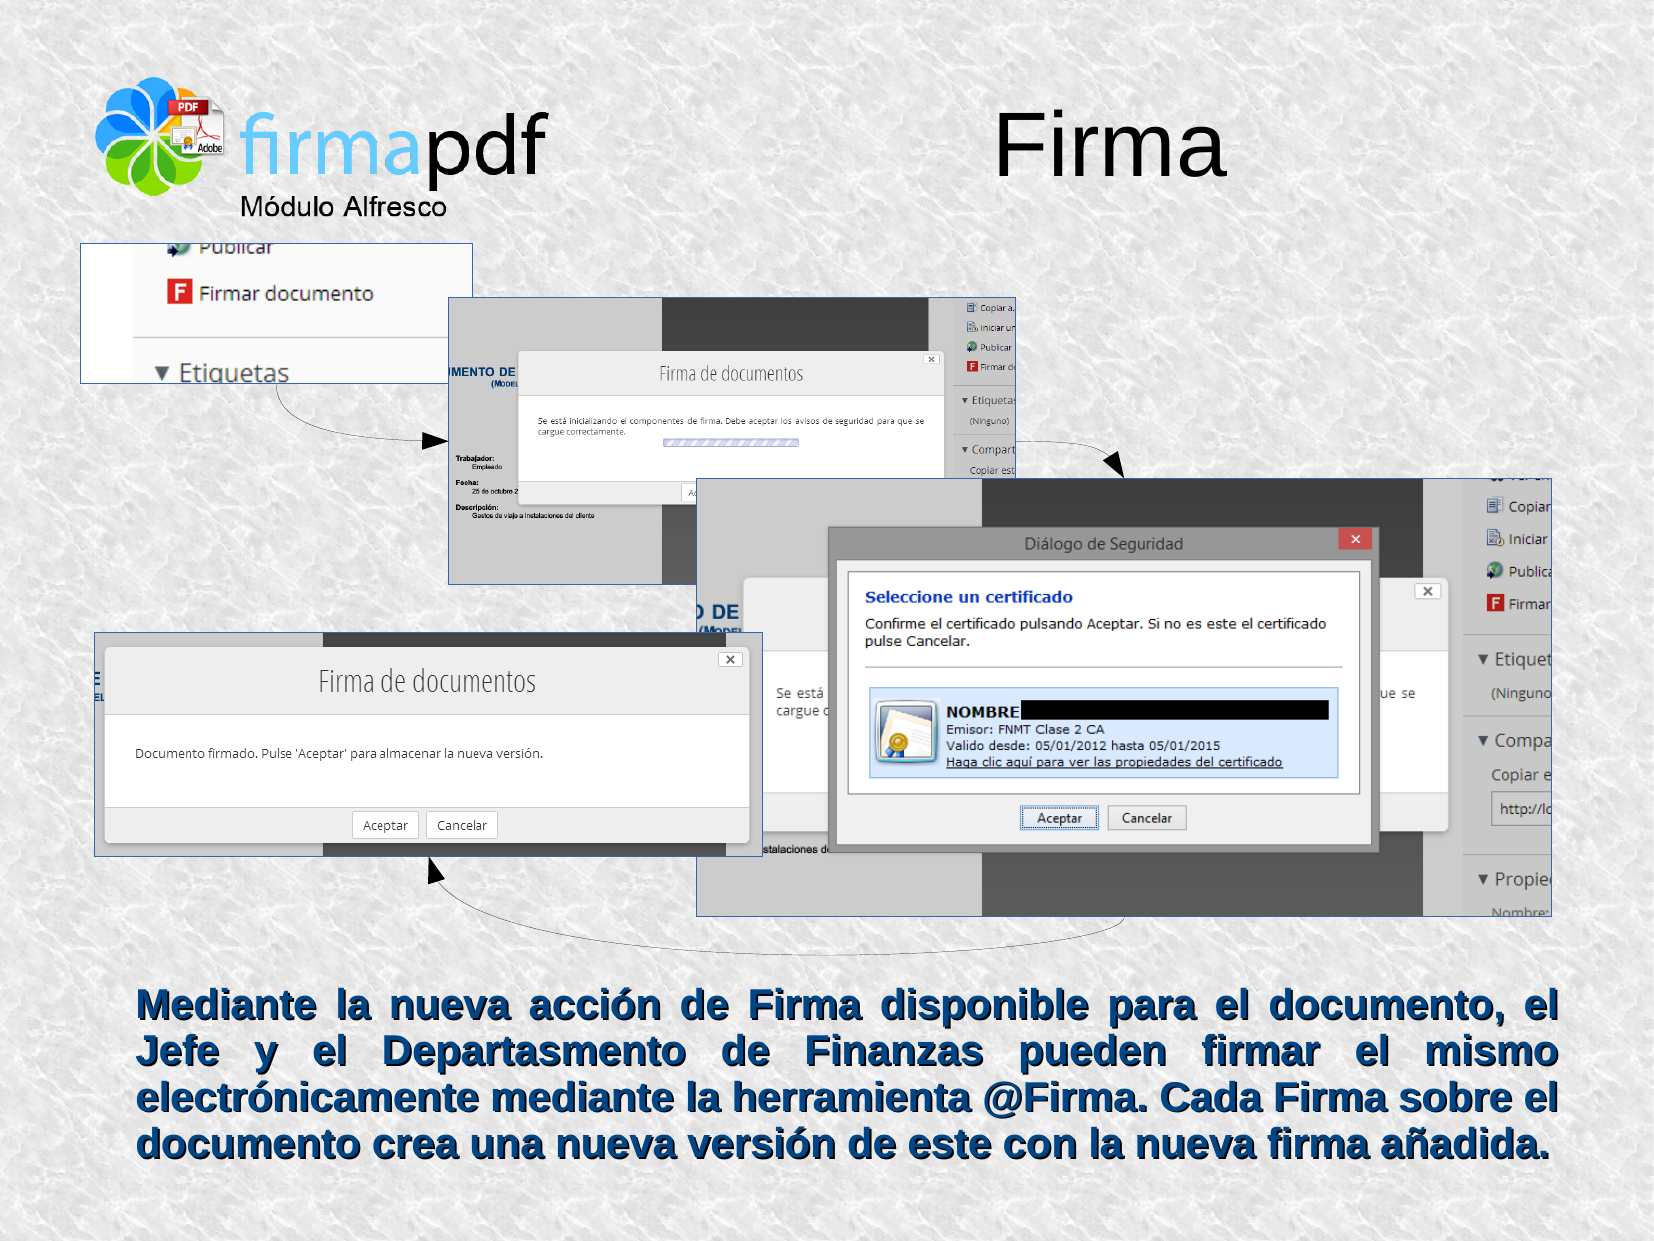

Firma
# Mediante la nueva acción de Firma disponible para el documento, el Jefe y el Departasmento de Finanzas pueden firmar el mismo electrónicamente mediante la herramienta @Firma. Cada Firma sobre el documento crea una nueva versión de este con la nueva firma añadida.